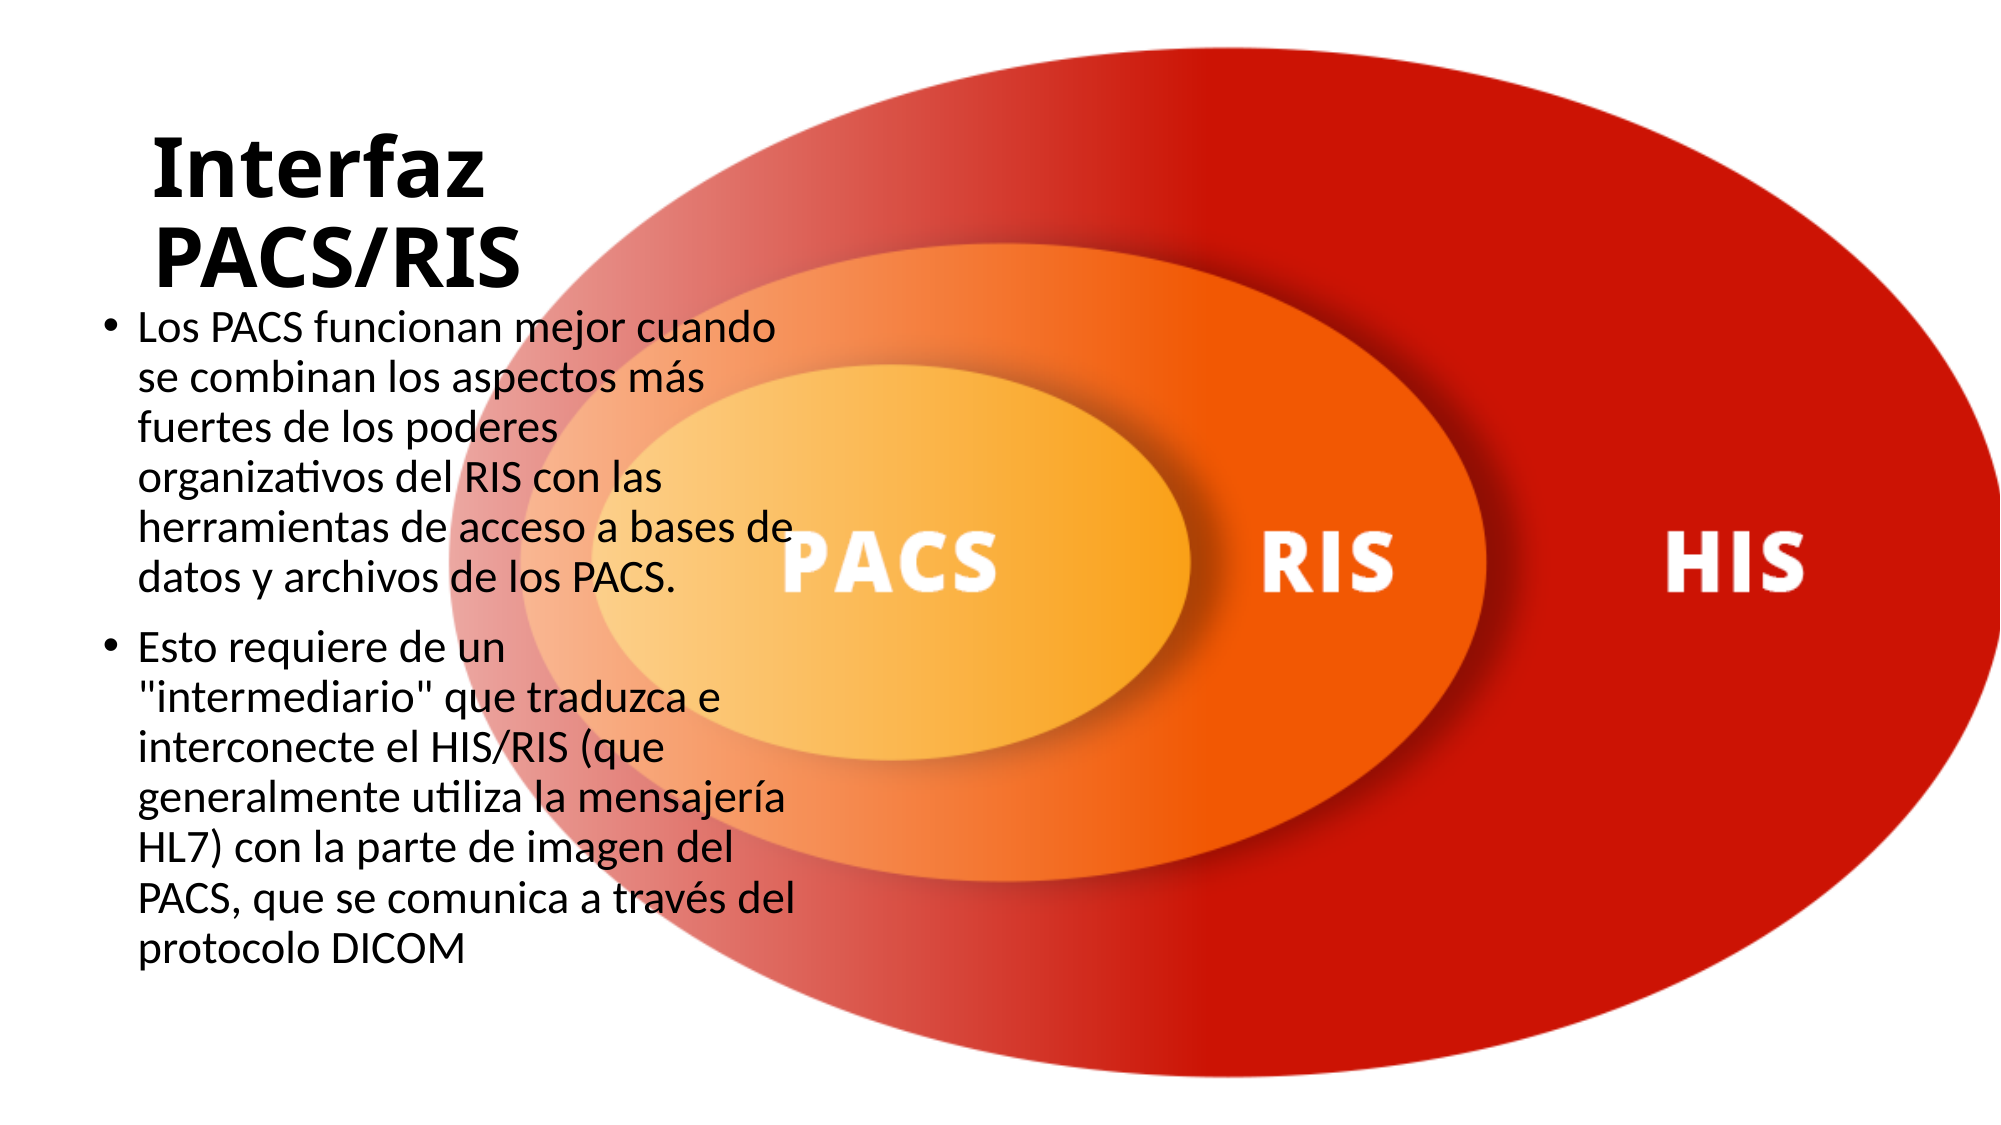

# Interfaz PACS/RIS
Los PACS funcionan mejor cuando se combinan los aspectos más fuertes de los poderes organizativos del RIS con las herramientas de acceso a bases de datos y archivos de los PACS.
Esto requiere de un "intermediario" que traduzca e interconecte el HIS/RIS (que generalmente utiliza la mensajería HL7) con la parte de imagen del PACS, que se comunica a través del protocolo DICOM